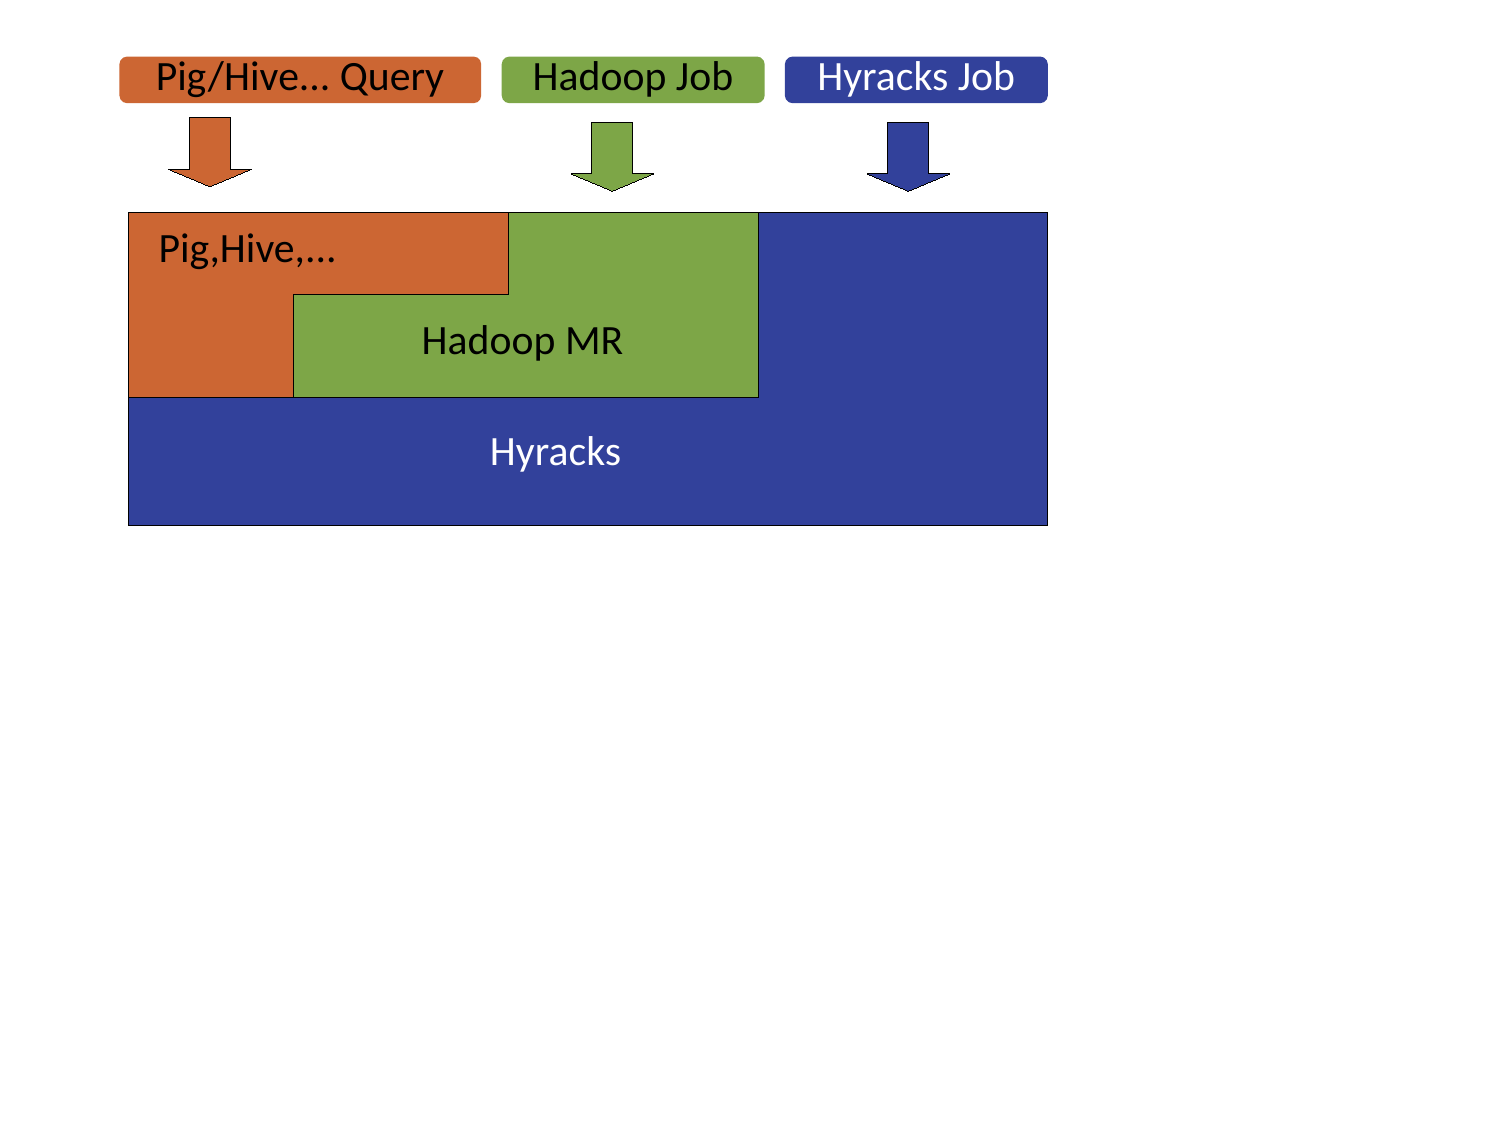

Pig/Hive... Query
Hadoop Job
Hyracks Job
Pig,Hive,...
Hadoop MR
Hyracks
Func